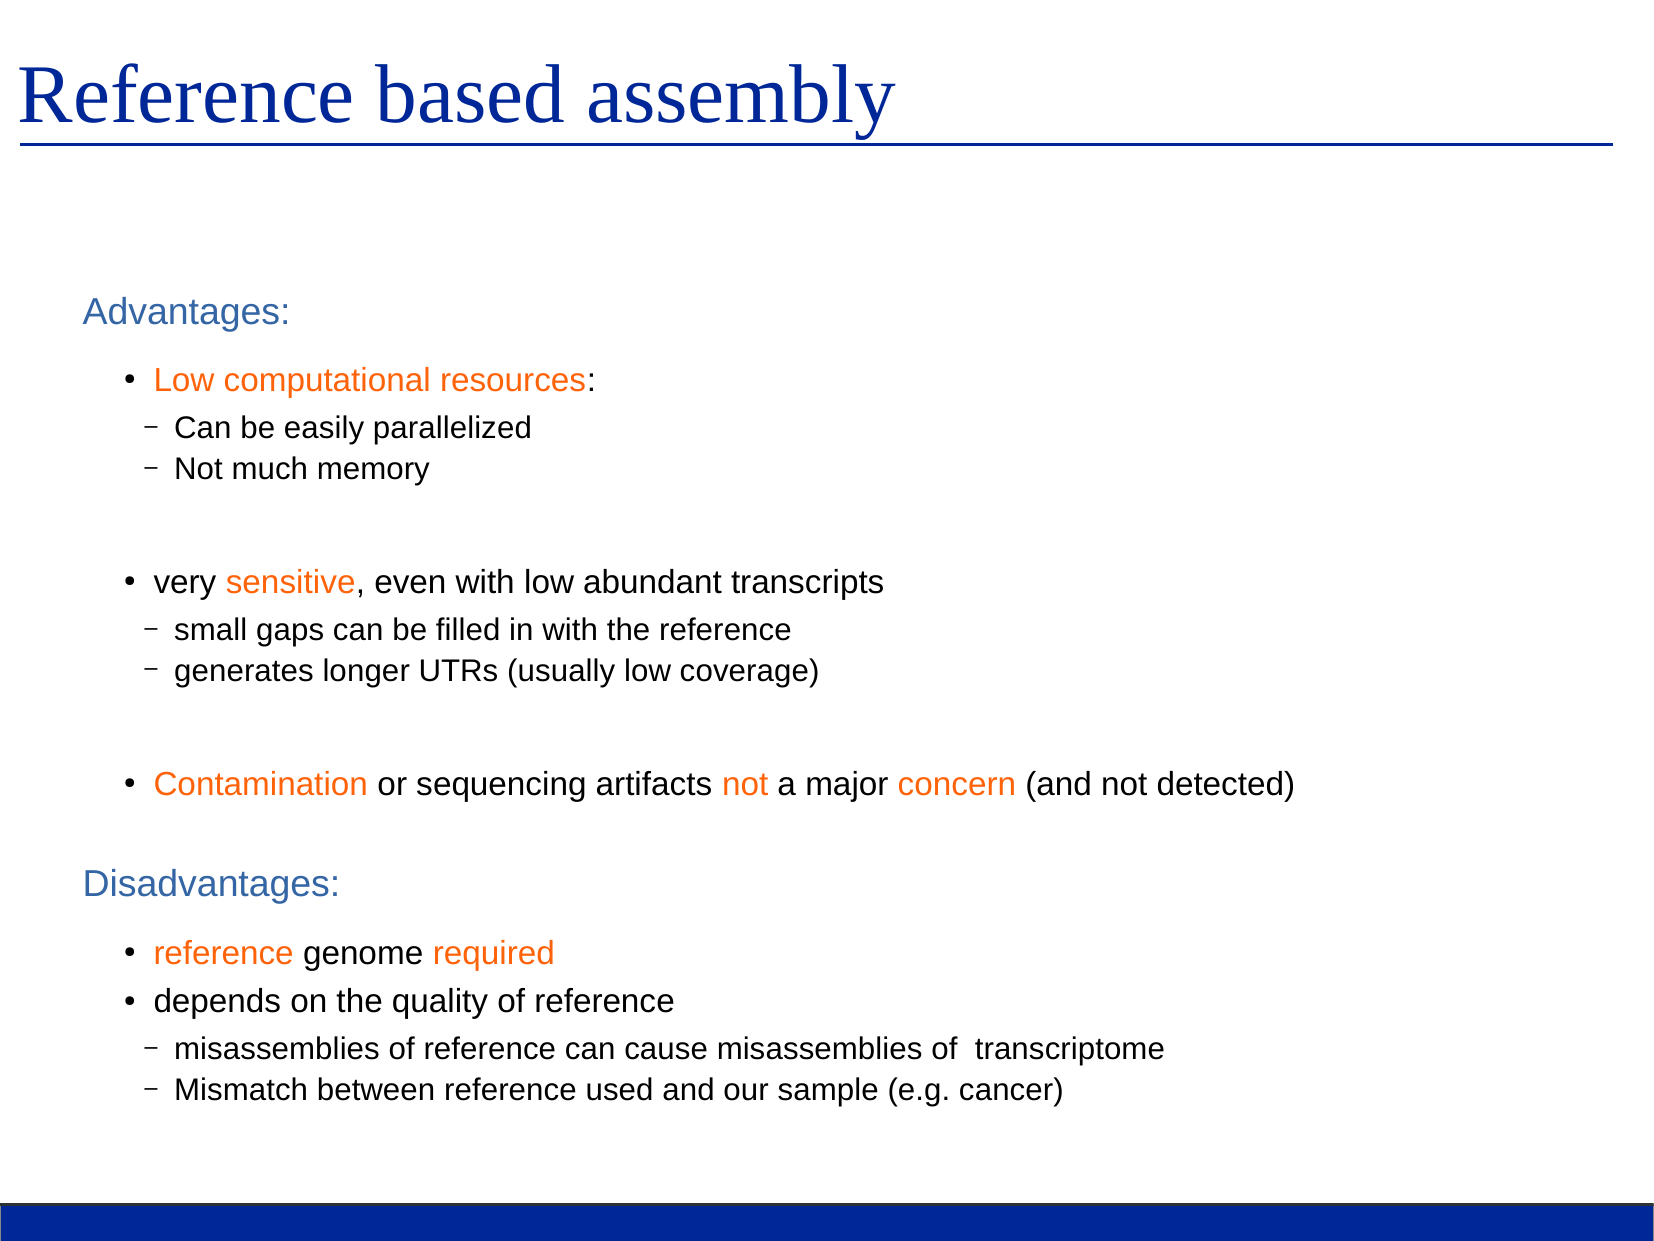

# Reference based assembly
Advantages:
Low computational resources:
Can be easily parallelized
Not much memory
very sensitive, even with low abundant transcripts
small gaps can be filled in with the reference
generates longer UTRs (usually low coverage)
Contamination or sequencing artifacts not a major concern (and not detected)
Disadvantages:
reference genome required
depends on the quality of reference
misassemblies of reference can cause misassemblies of transcriptome
Mismatch between reference used and our sample (e.g. cancer)